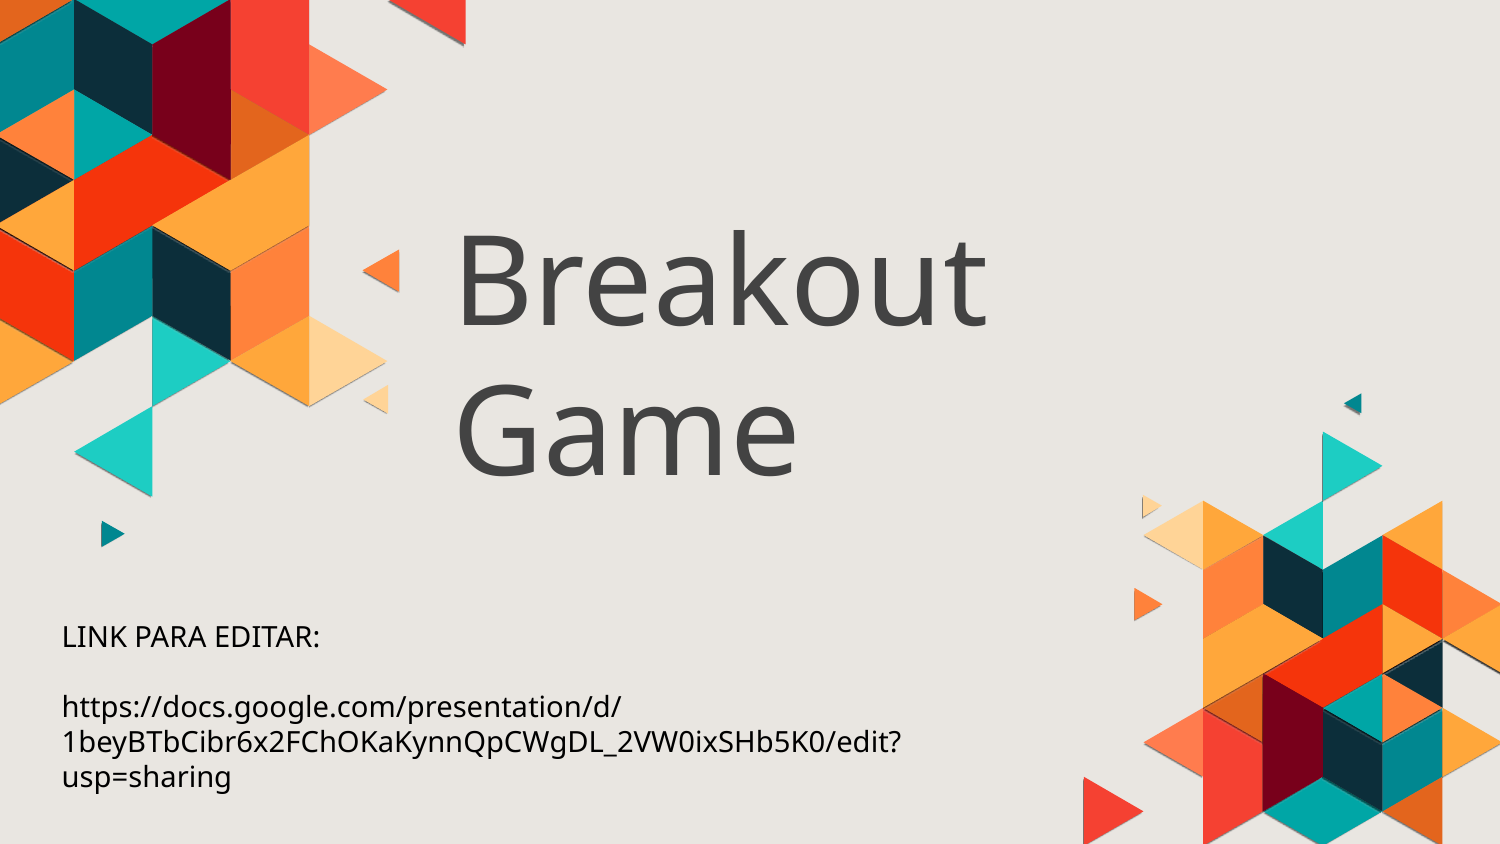

# Breakout Game
LINK PARA EDITAR:
https://docs.google.com/presentation/d/1beyBTbCibr6x2FChOKaKynnQpCWgDL_2VW0ixSHb5K0/edit?usp=sharing